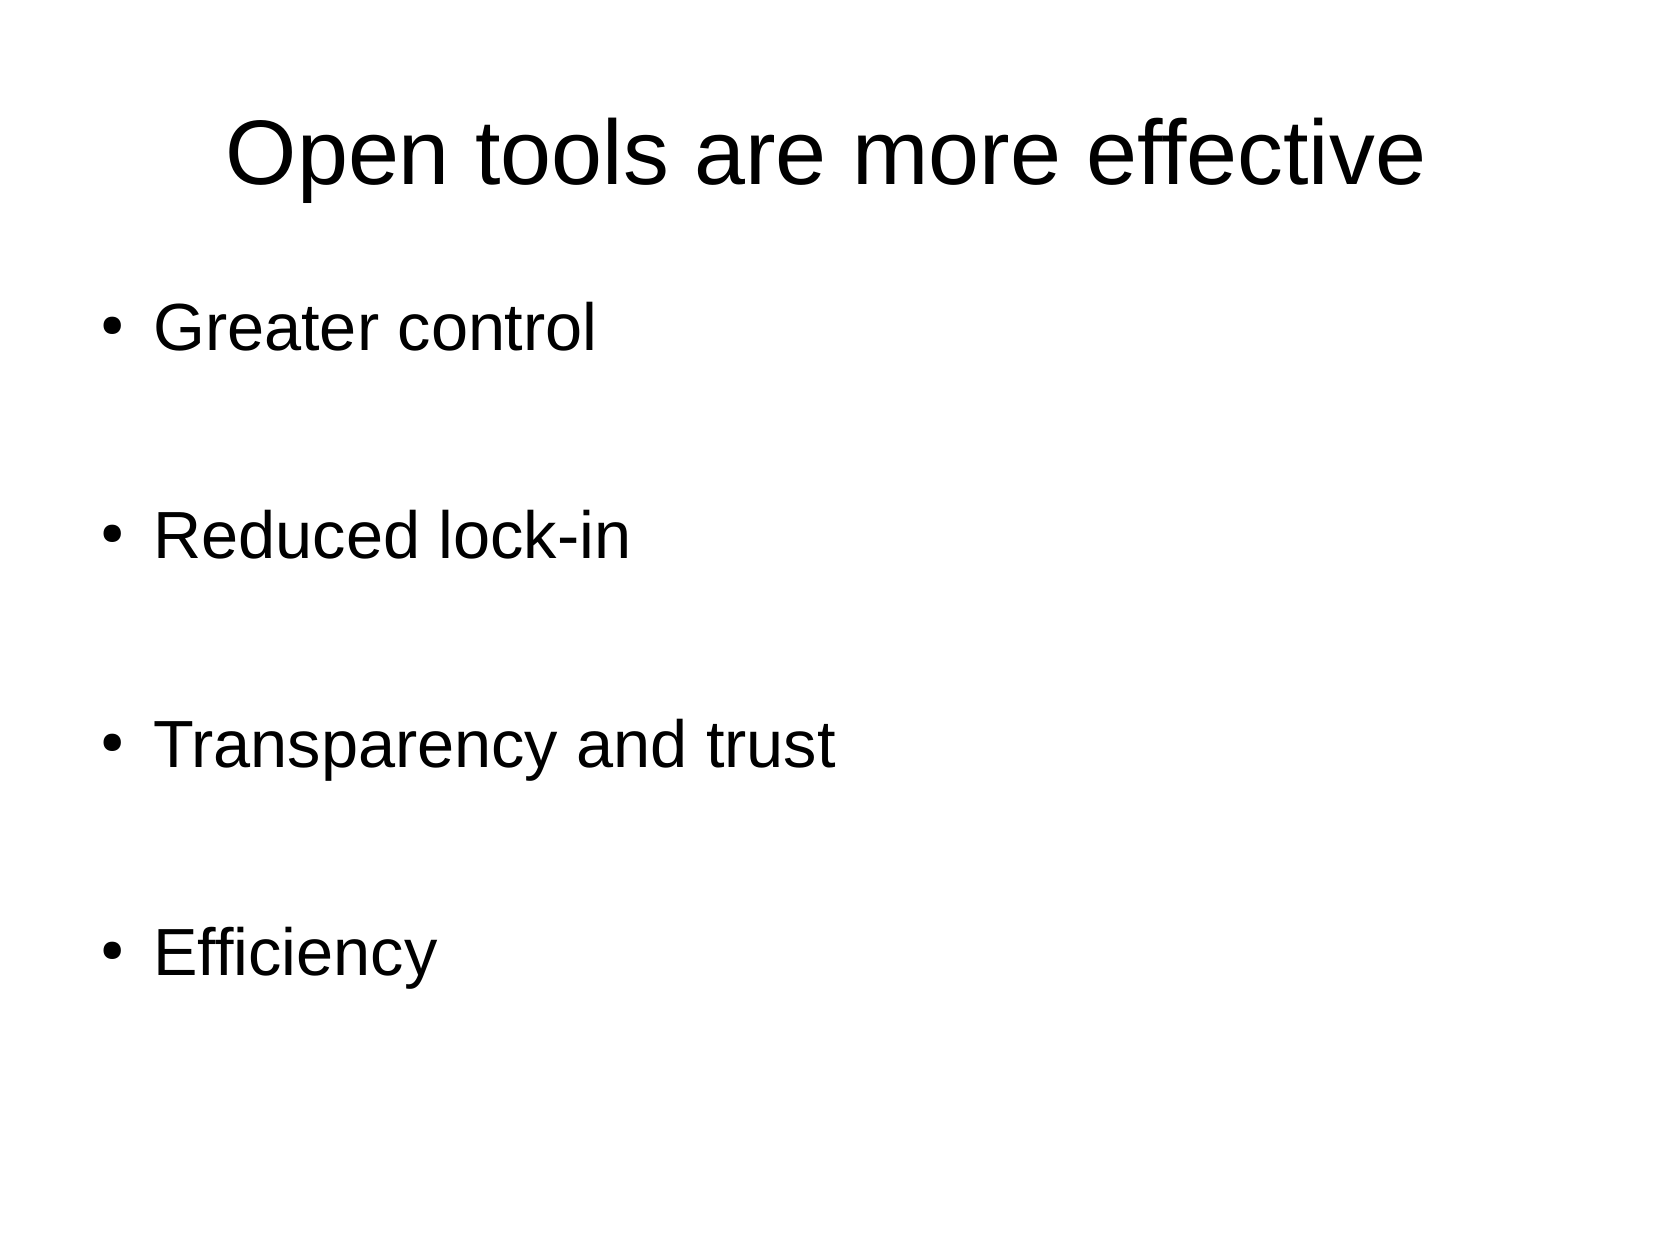

# Open tools are more effective
Greater control
Reduced lock-in
Transparency and trust
Efficiency